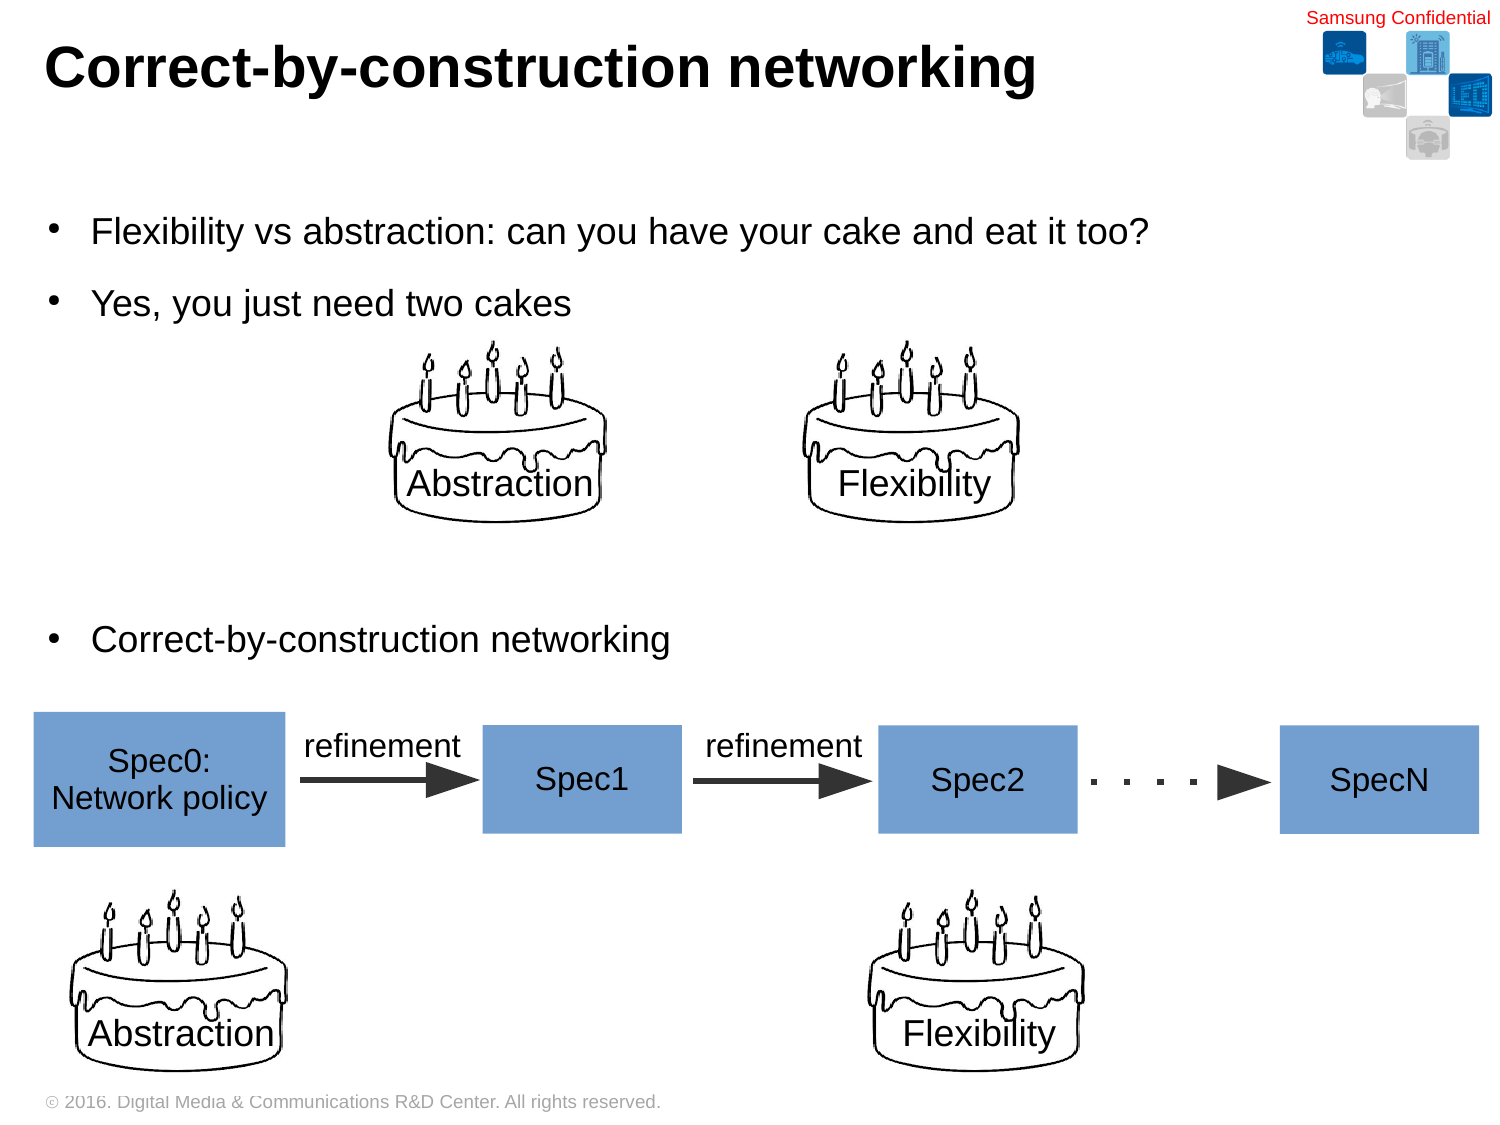

# Correct-by-construction networking
Flexibility vs abstraction: can you have your cake and eat it too?
Yes, you just need two cakes
Abstraction
Flexibility
Correct-by-construction networking
Spec0: Network policy
refinement
refinement
Spec1
Spec2
SpecN
Abstraction
Flexibility